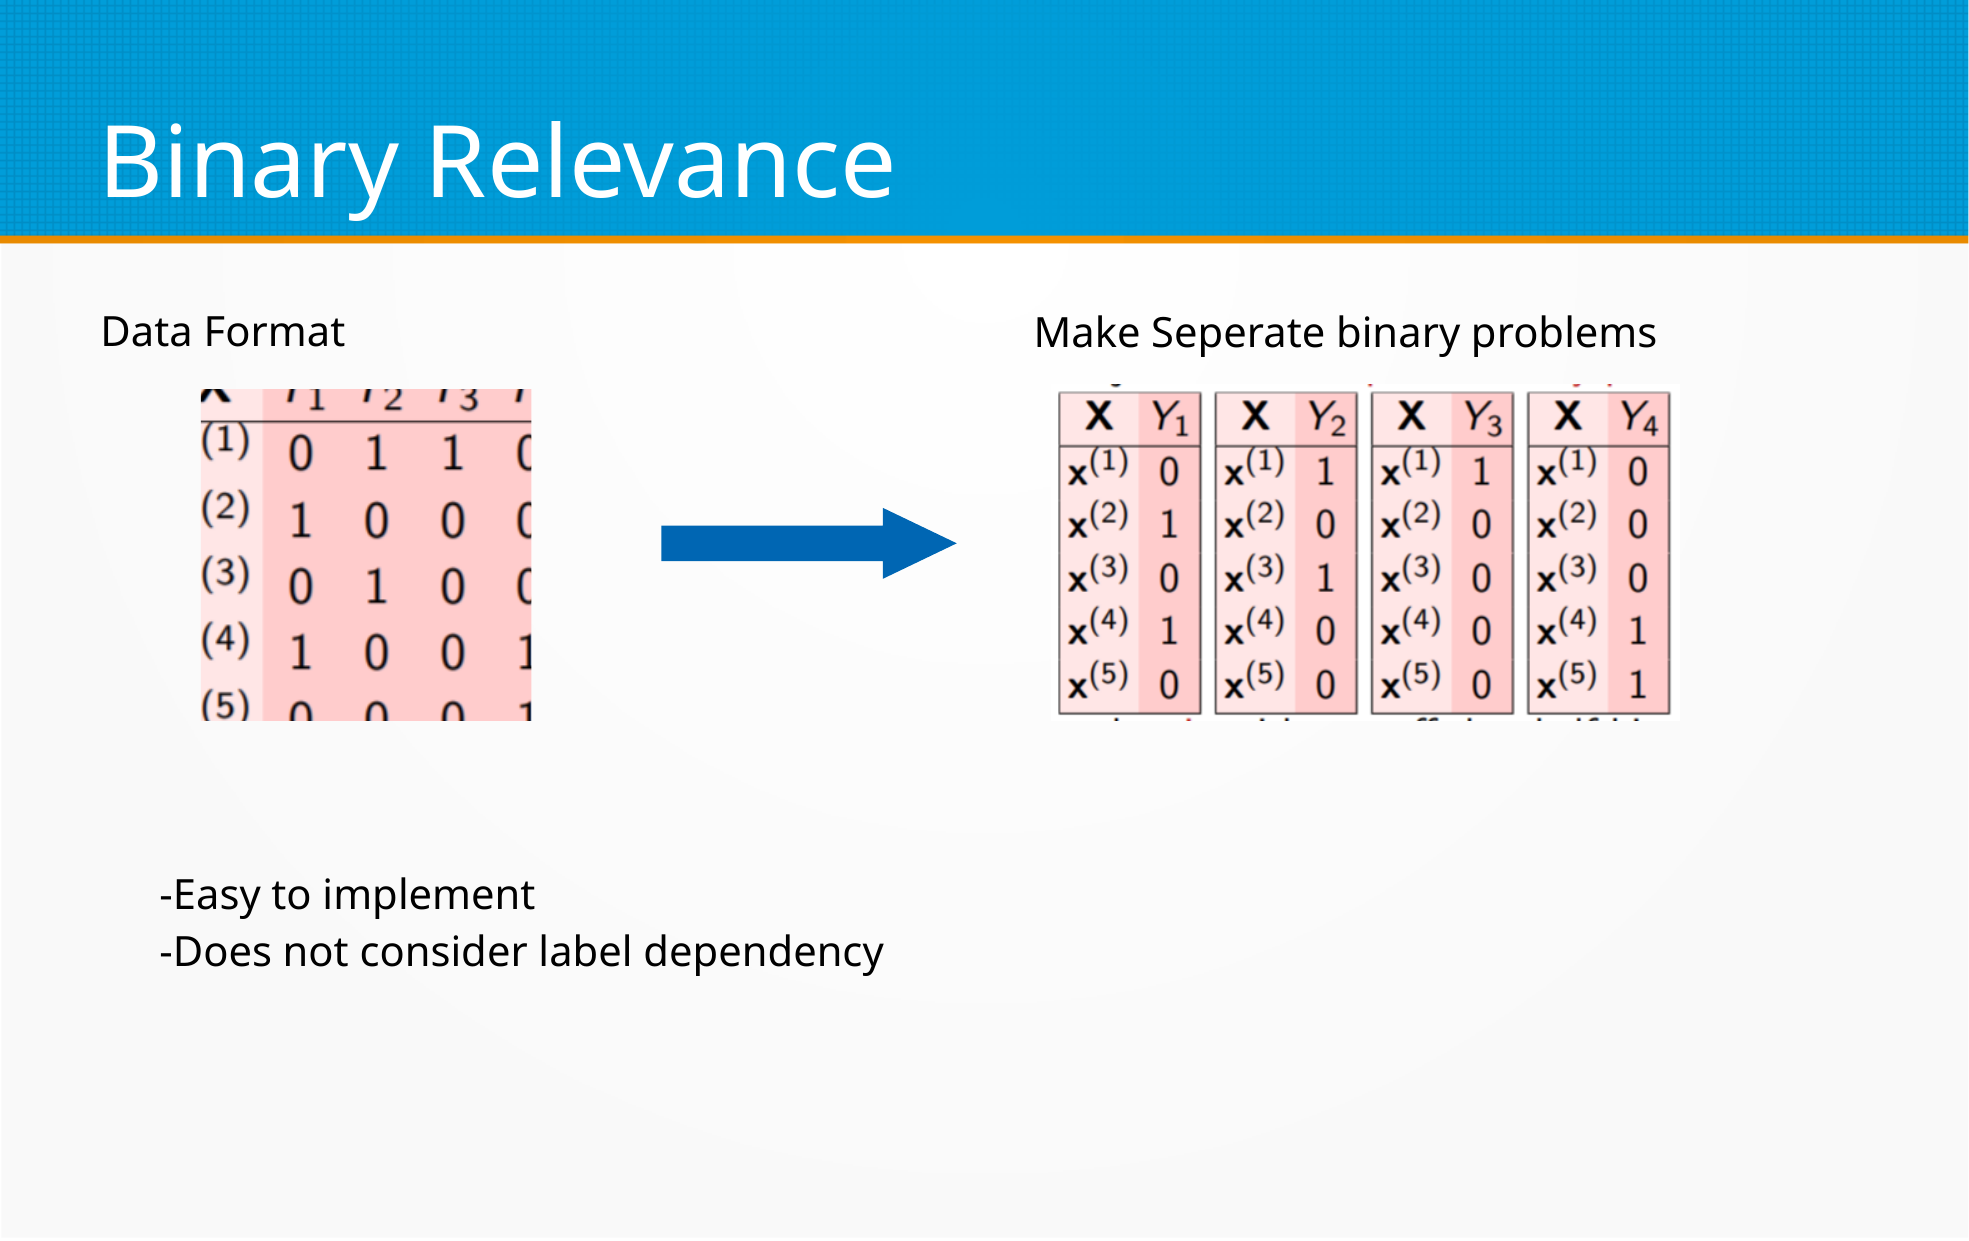

# Binary Relevance
Make Seperate binary problems
Data Format
-Easy to implement
-Does not consider label dependency